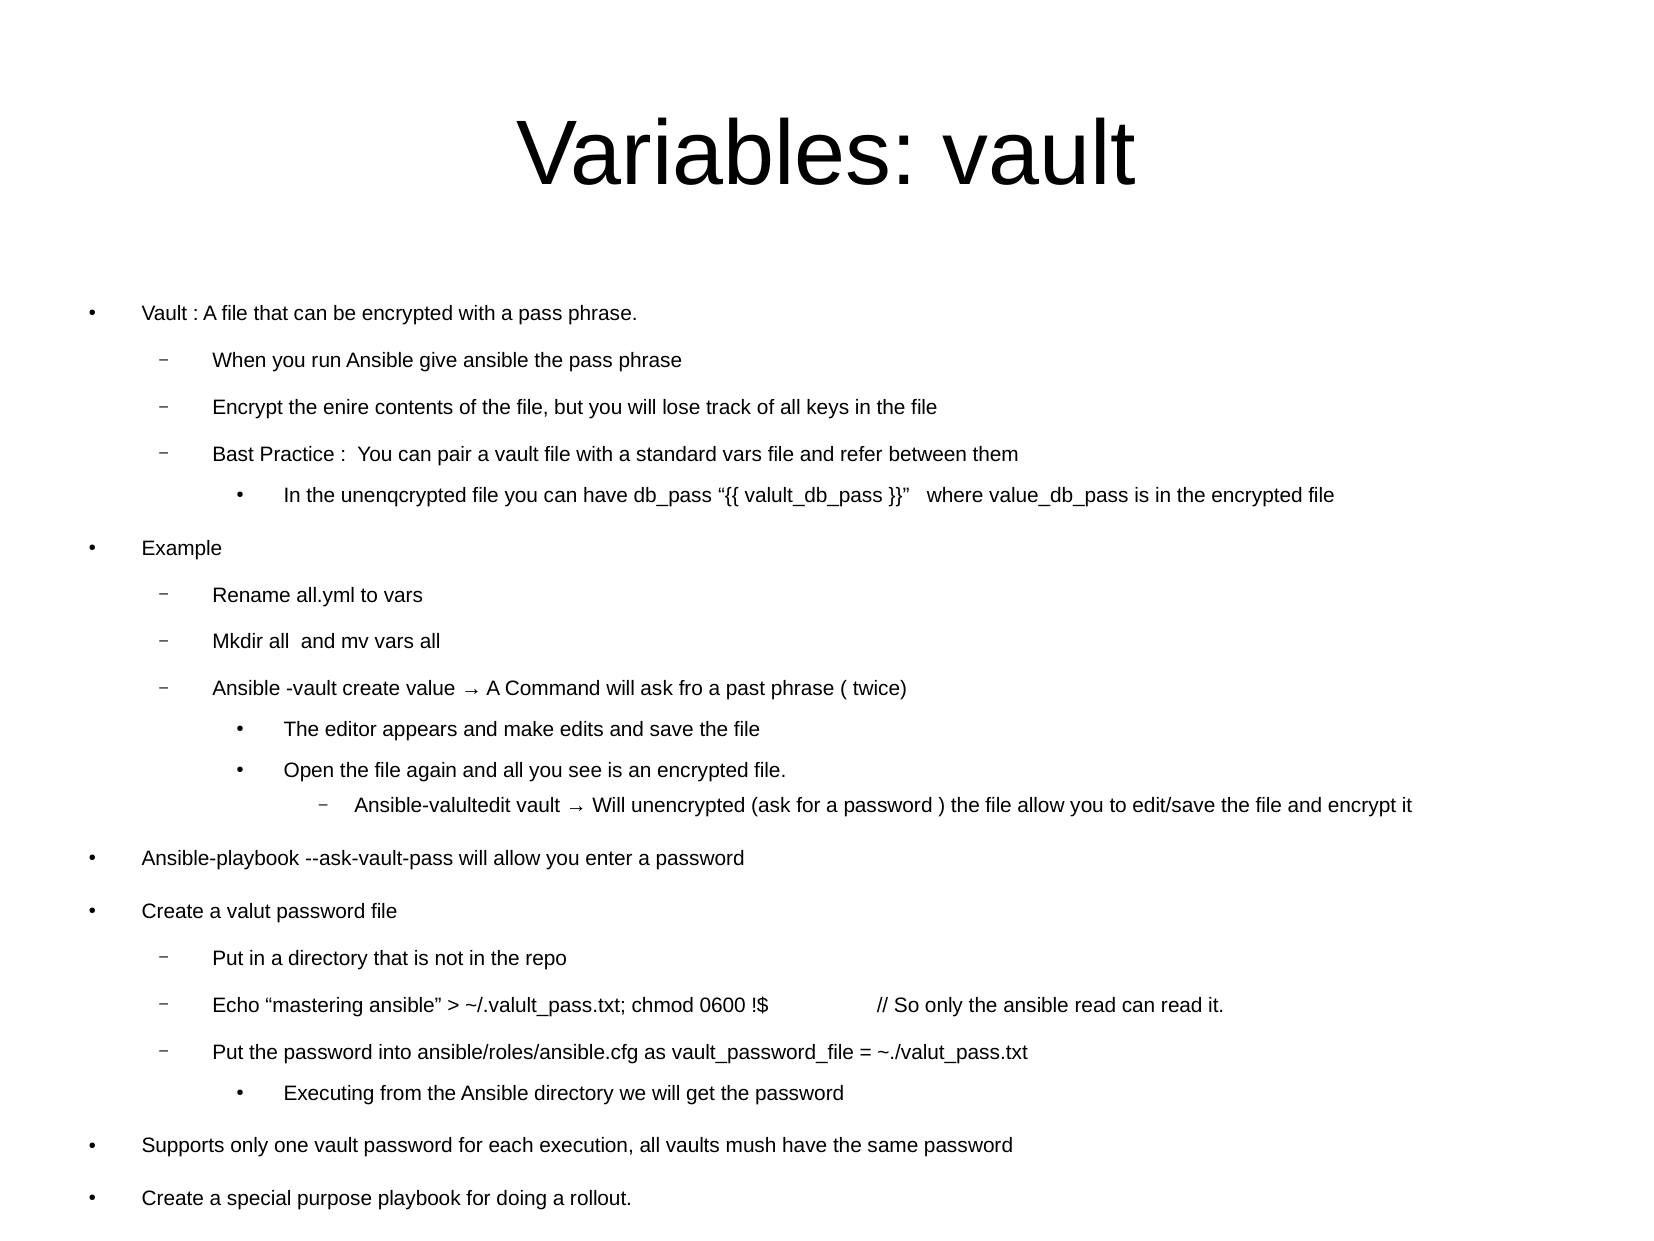

# Variables: vault
Vault : A file that can be encrypted with a pass phrase.
When you run Ansible give ansible the pass phrase
Encrypt the enire contents of the file, but you will lose track of all keys in the file
Bast Practice : You can pair a vault file with a standard vars file and refer between them
In the unenqcrypted file you can have db_pass “{{ valult_db_pass }}” where value_db_pass is in the encrypted file
Example
Rename all.yml to vars
Mkdir all and mv vars all
Ansible -vault create value → A Command will ask fro a past phrase ( twice)
The editor appears and make edits and save the file
Open the file again and all you see is an encrypted file.
Ansible-valultedit vault → Will unencrypted (ask for a password ) the file allow you to edit/save the file and encrypt it
Ansible-playbook --ask-vault-pass will allow you enter a password
Create a valut password file
Put in a directory that is not in the repo
Echo “mastering ansible” > ~/.valult_pass.txt; chmod 0600 !$ 		// So only the ansible read can read it.
Put the password into ansible/roles/ansible.cfg as vault_password_file = ~./valut_pass.txt
Executing from the Ansible directory we will get the password
Supports only one vault password for each execution, all vaults mush have the same password
Create a special purpose playbook for doing a rollout.